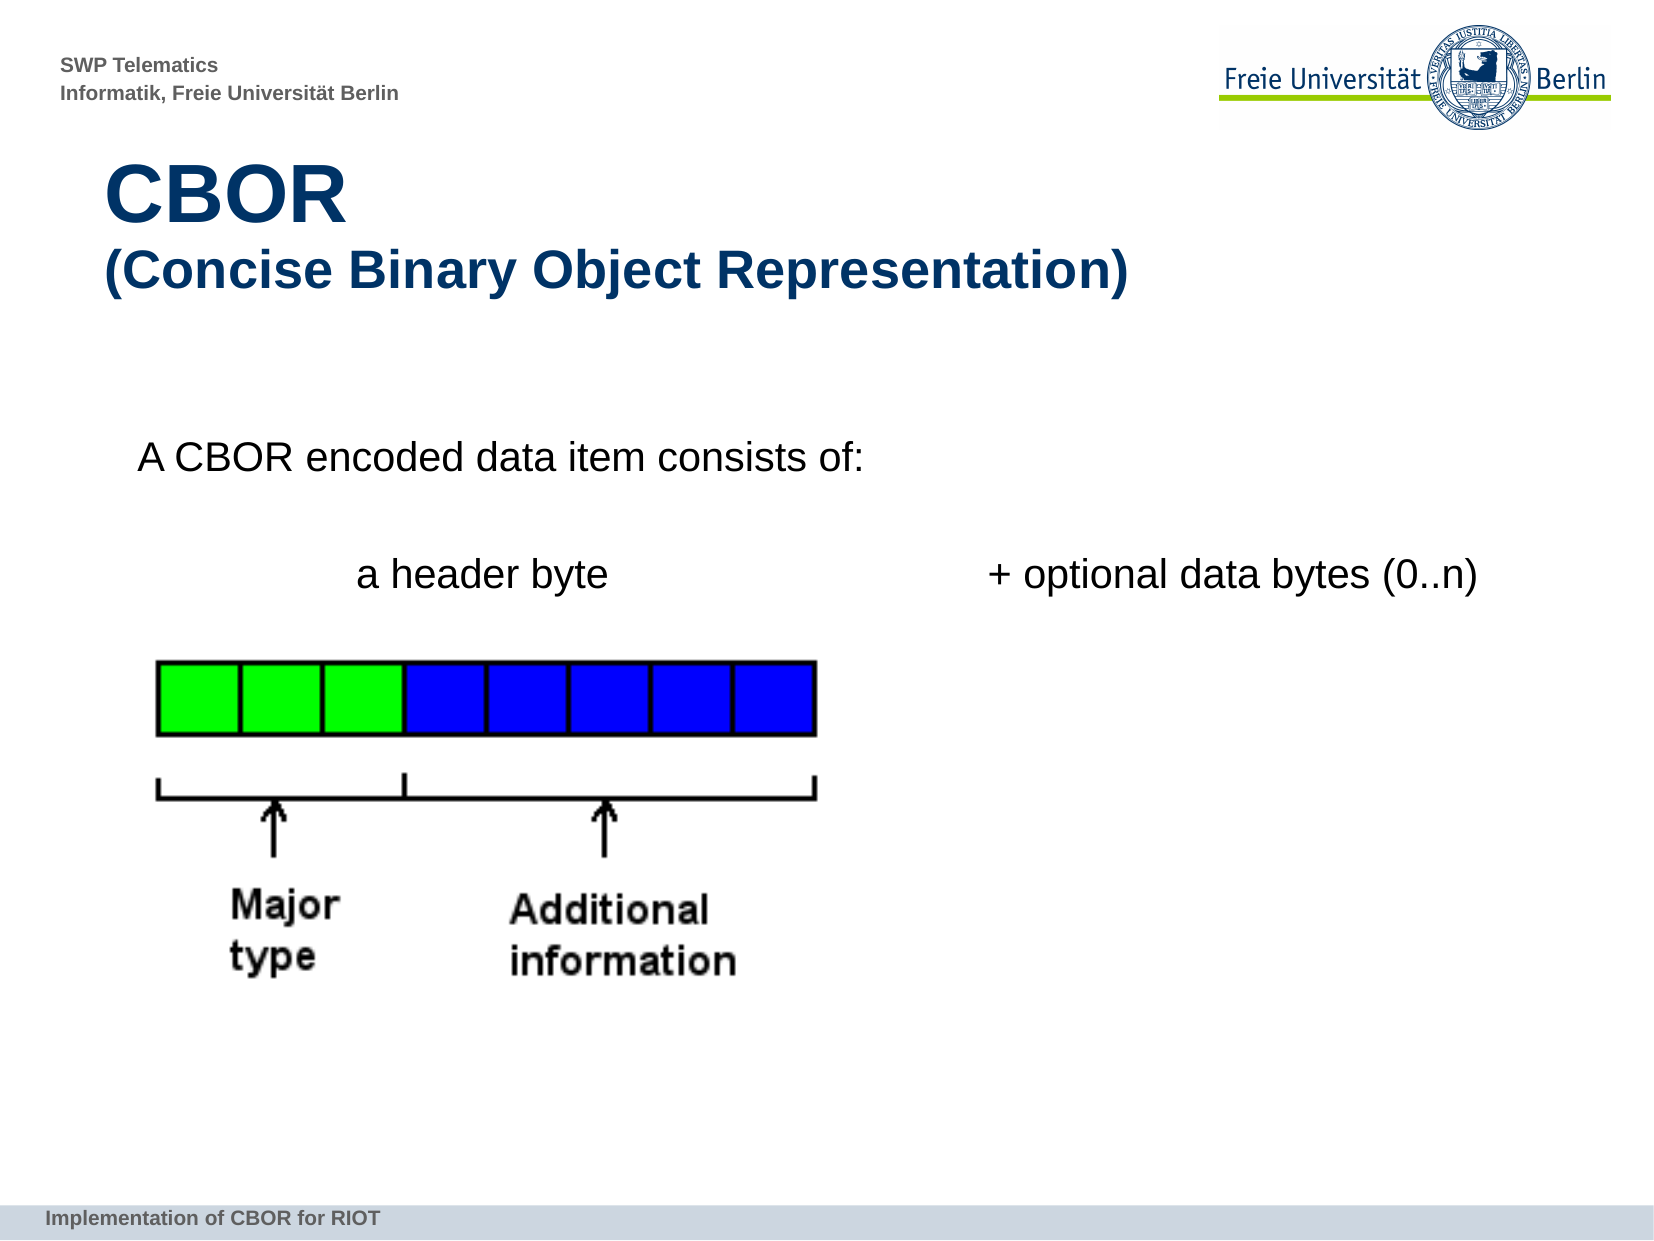

# CBOR (Concise Binary Object Representation)
 A CBOR encoded data item consists of:
 a header byte + optional data bytes (0..n)